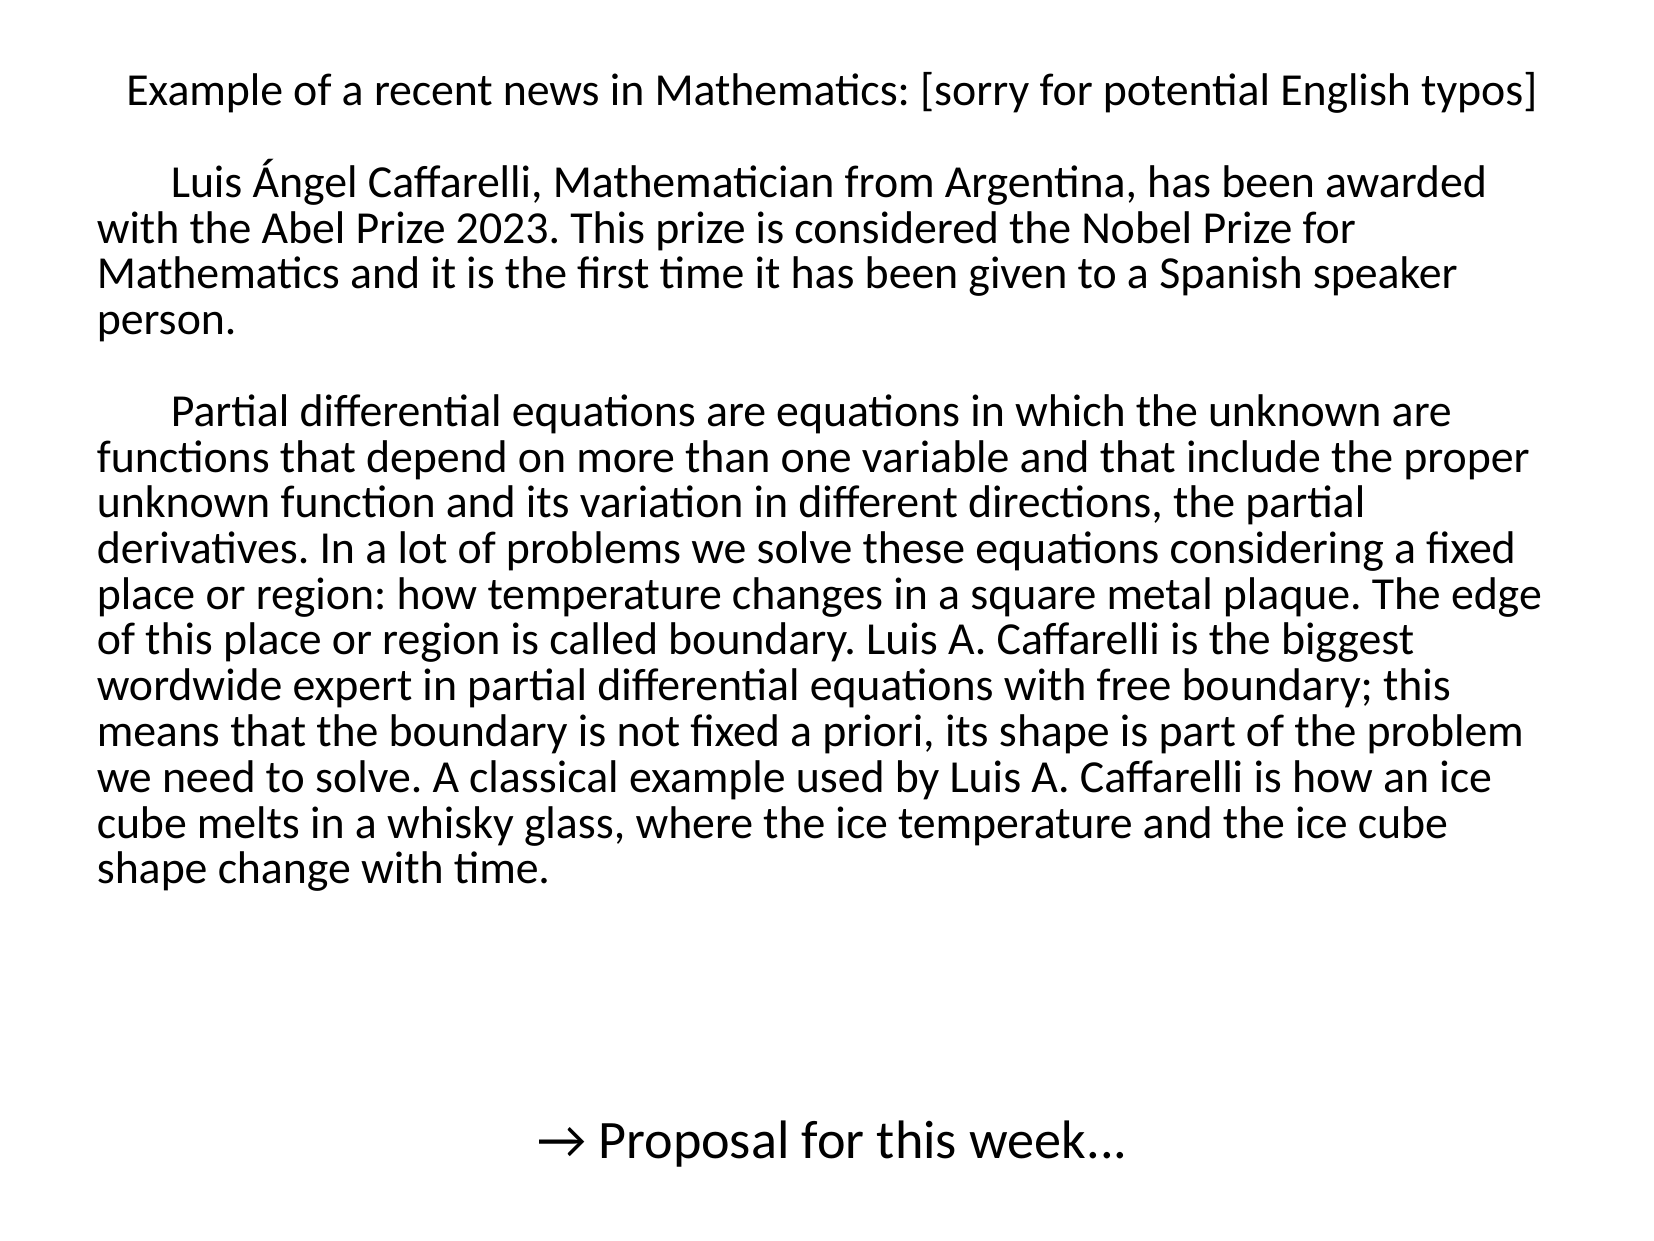

Example of a recent news in Mathematics: [sorry for potential English typos]
	Luis Ángel Caffarelli, Mathematician from Argentina, has been awarded with the Abel Prize 2023. This prize is considered the Nobel Prize for Mathematics and it is the first time it has been given to a Spanish speaker person.
	Partial differential equations are equations in which the unknown are functions that depend on more than one variable and that include the proper unknown function and its variation in different directions, the partial derivatives. In a lot of problems we solve these equations considering a fixed place or region: how temperature changes in a square metal plaque. The edge of this place or region is called boundary. Luis A. Caffarelli is the biggest wordwide expert in partial differential equations with free boundary; this means that the boundary is not fixed a priori, its shape is part of the problem we need to solve. A classical example used by Luis A. Caffarelli is how an ice cube melts in a whisky glass, where the ice temperature and the ice cube shape change with time.
→ Proposal for this week...